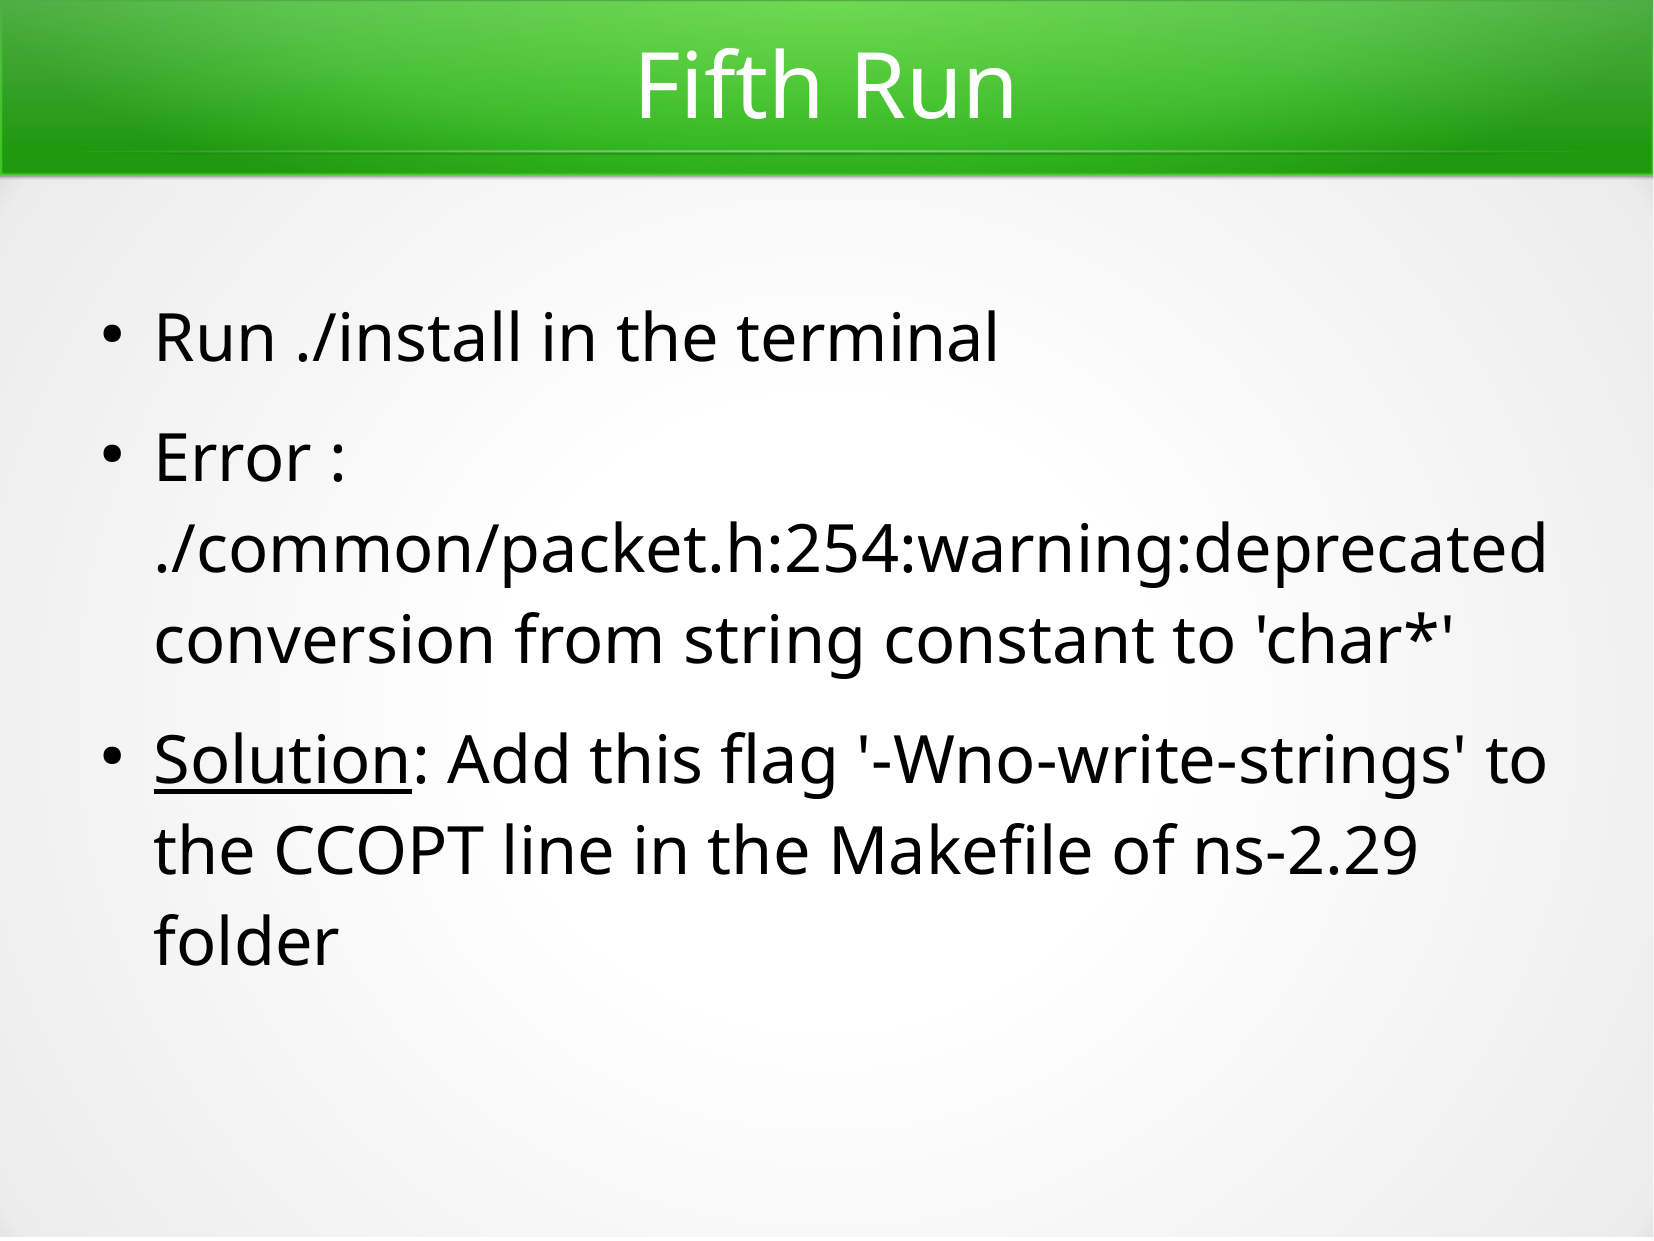

# Fifth Run
Run ./install in the terminal
Error : ./common/packet.h:254:warning:deprecated conversion from string constant to 'char*'
Solution: Add this flag '-Wno-write-strings' to the CCOPT line in the Makefile of ns-2.29 folder